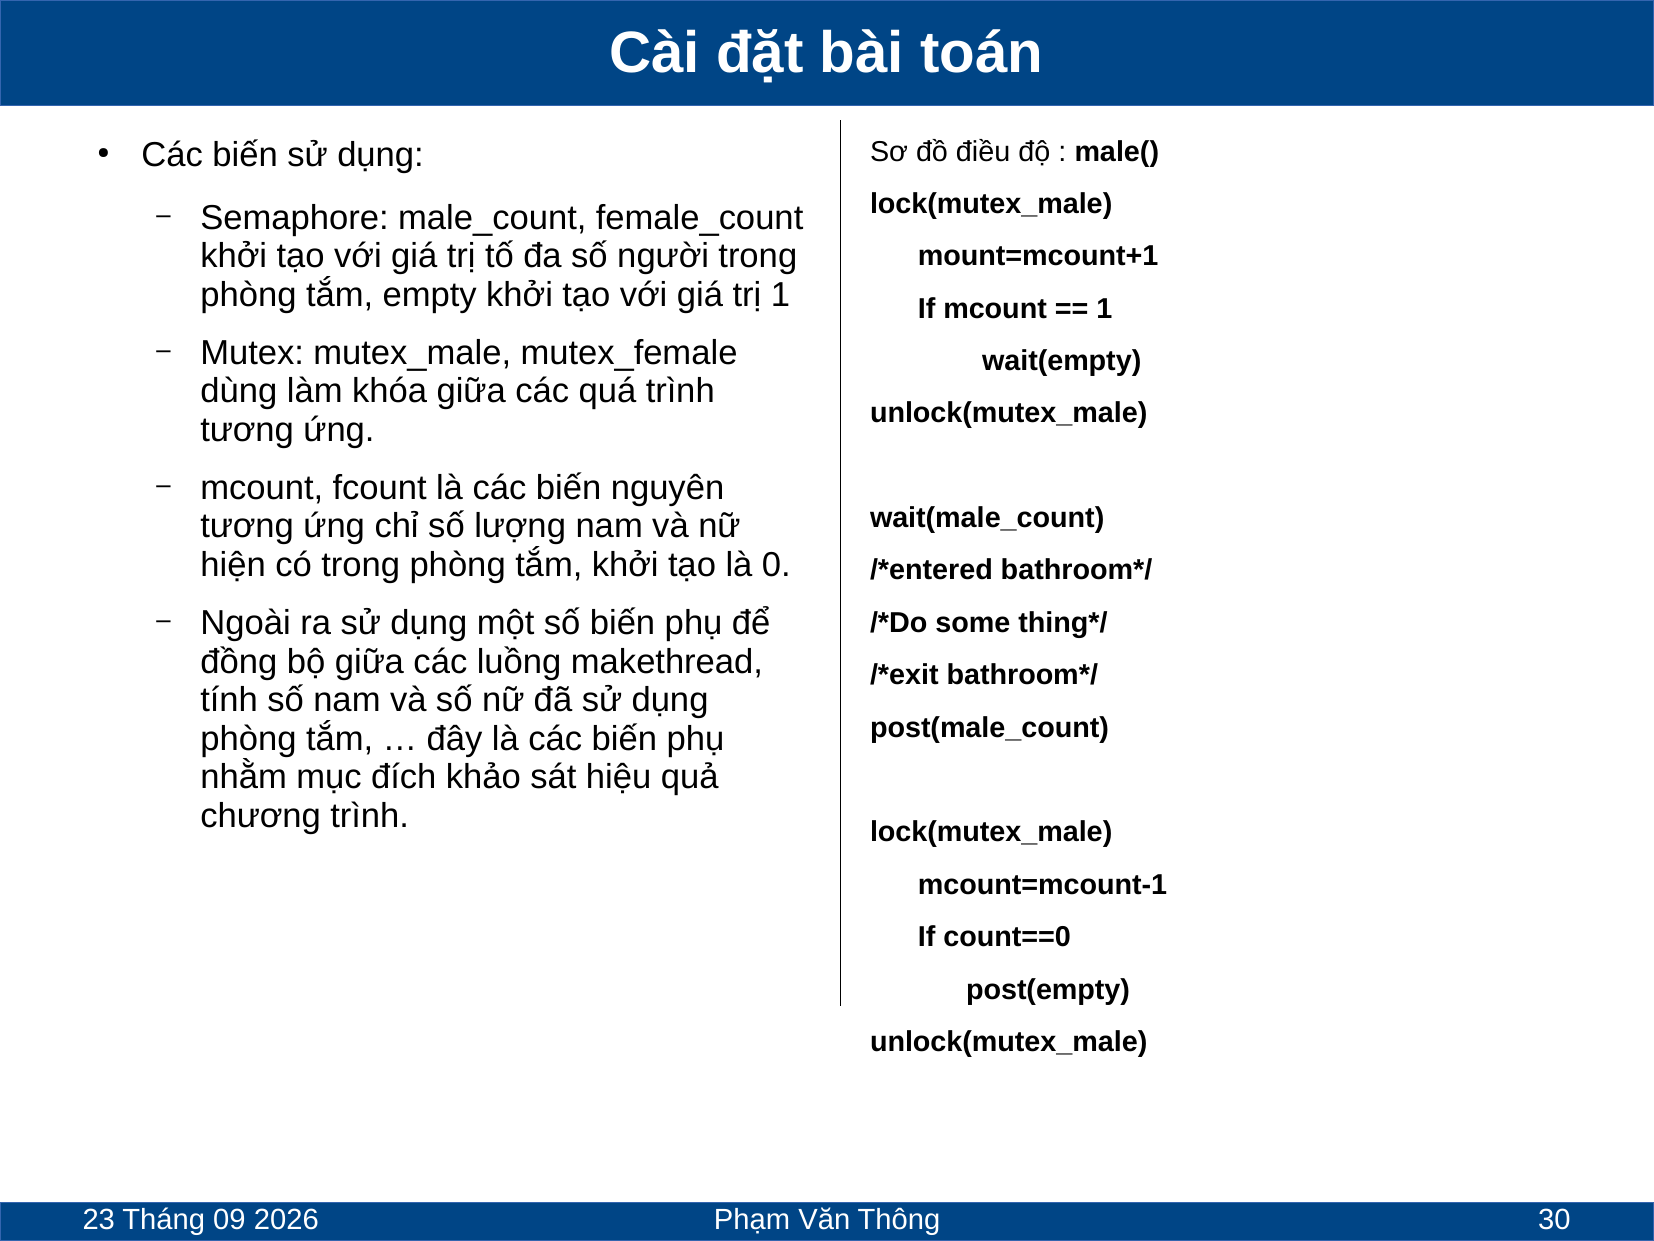

# Cài đặt bài toán
Các biến sử dụng:
Semaphore: male_count, female_count khởi tạo với giá trị tố đa số người trong phòng tắm, empty khởi tạo với giá trị 1
Mutex: mutex_male, mutex_female dùng làm khóa giữa các quá trình tương ứng.
mcount, fcount là các biến nguyên tương ứng chỉ số lượng nam và nữ hiện có trong phòng tắm, khởi tạo là 0.
Ngoài ra sử dụng một số biến phụ để đồng bộ giữa các luồng makethread, tính số nam và số nữ đã sử dụng phòng tắm, … đây là các biến phụ nhằm mục đích khảo sát hiệu quả chương trình.
Sơ đồ điều độ : male()
lock(mutex_male)
 mount=mcount+1
 If mcount == 1
 wait(empty)
unlock(mutex_male)
wait(male_count)
/*entered bathroom*/
/*Do some thing*/
/*exit bathroom*/
post(male_count)
lock(mutex_male)
 mcount=mcount-1
 If count==0
 post(empty)
unlock(mutex_male)
Phạm Văn Thông
30